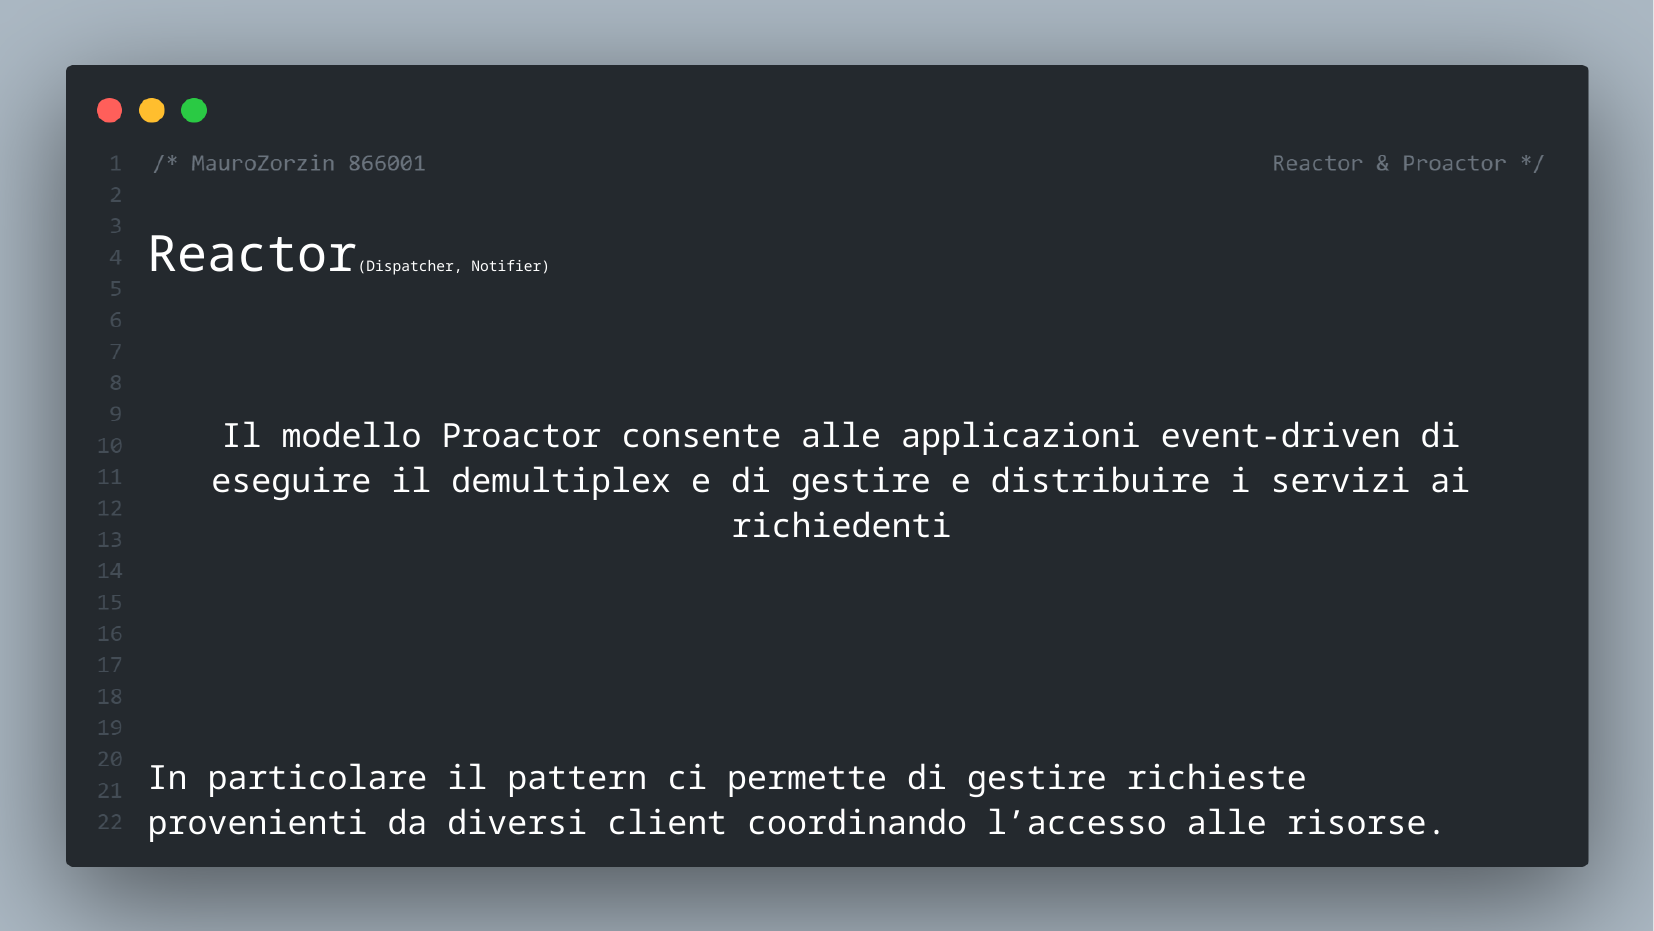

# Reactor(Dispatcher, Notifier)
Il modello Proactor consente alle applicazioni event-driven di eseguire il demultiplex e di gestire e distribuire i servizi ai richiedenti
In particolare il pattern ci permette di gestire richieste provenienti da diversi client coordinando l’accesso alle risorse.
Spesso usato in applicazioni web event-driven o in Non-Blocking IO